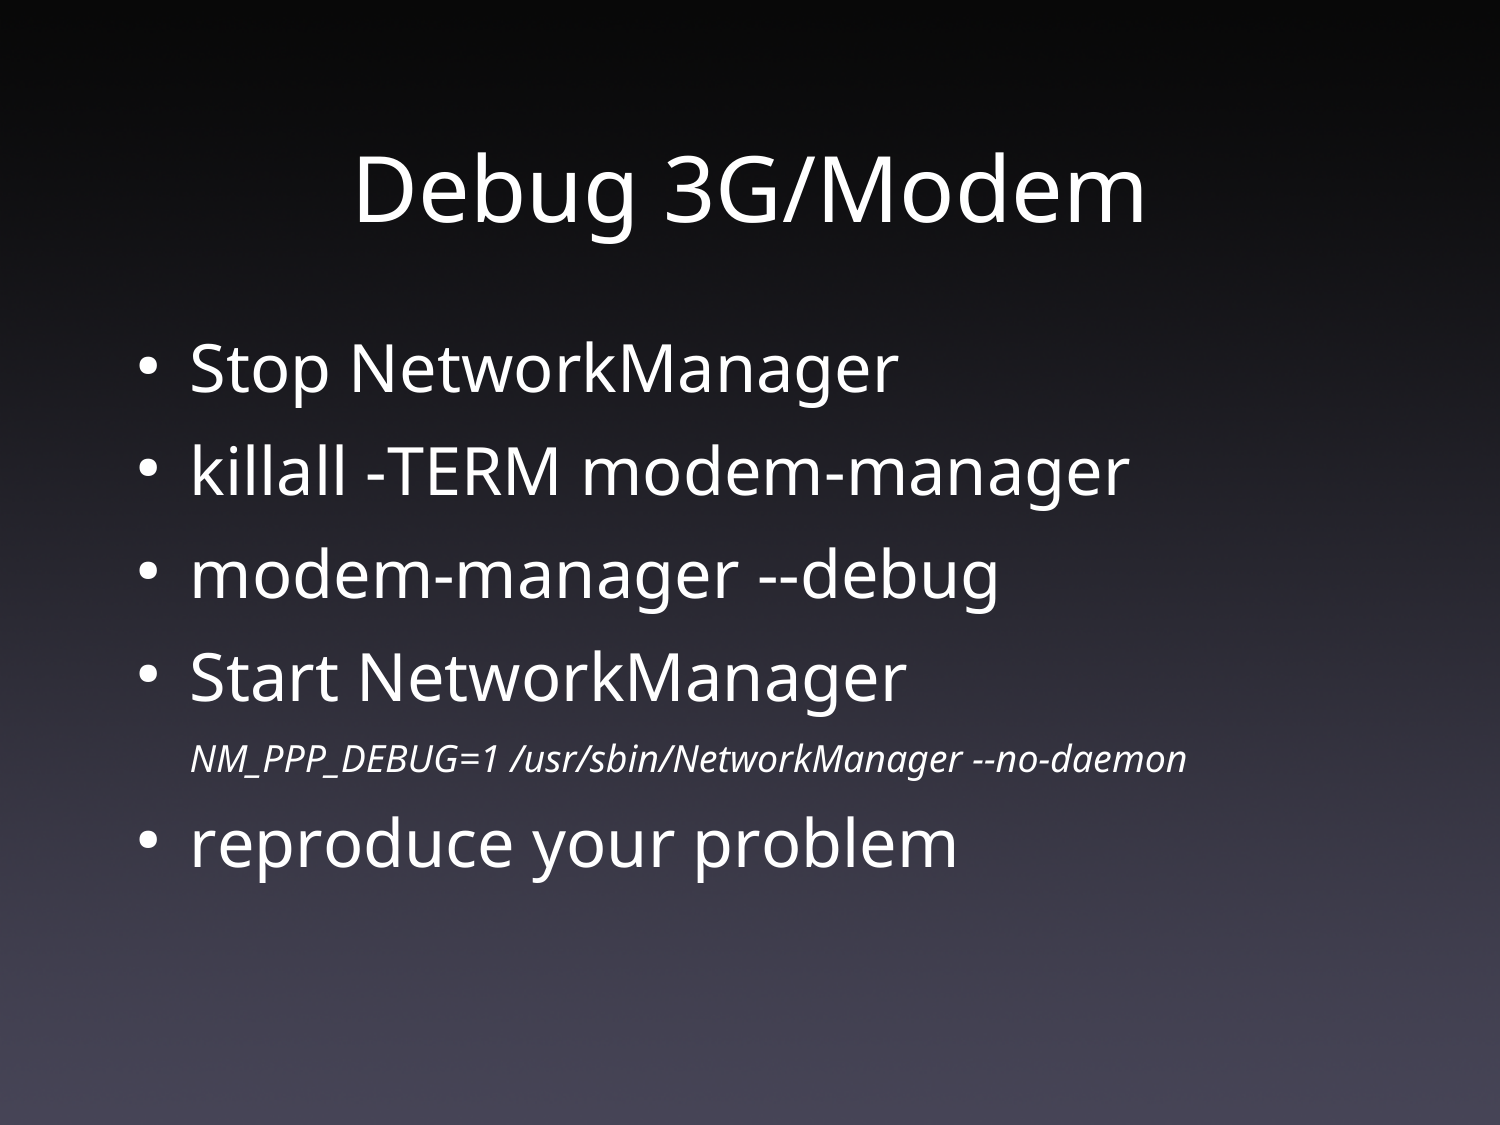

# Debug 3G/Modem
Stop NetworkManager
killall -TERM modem-manager
modem-manager --debug
Start NetworkManager
NM_PPP_DEBUG=1 /usr/sbin/NetworkManager --no-daemon
reproduce your problem